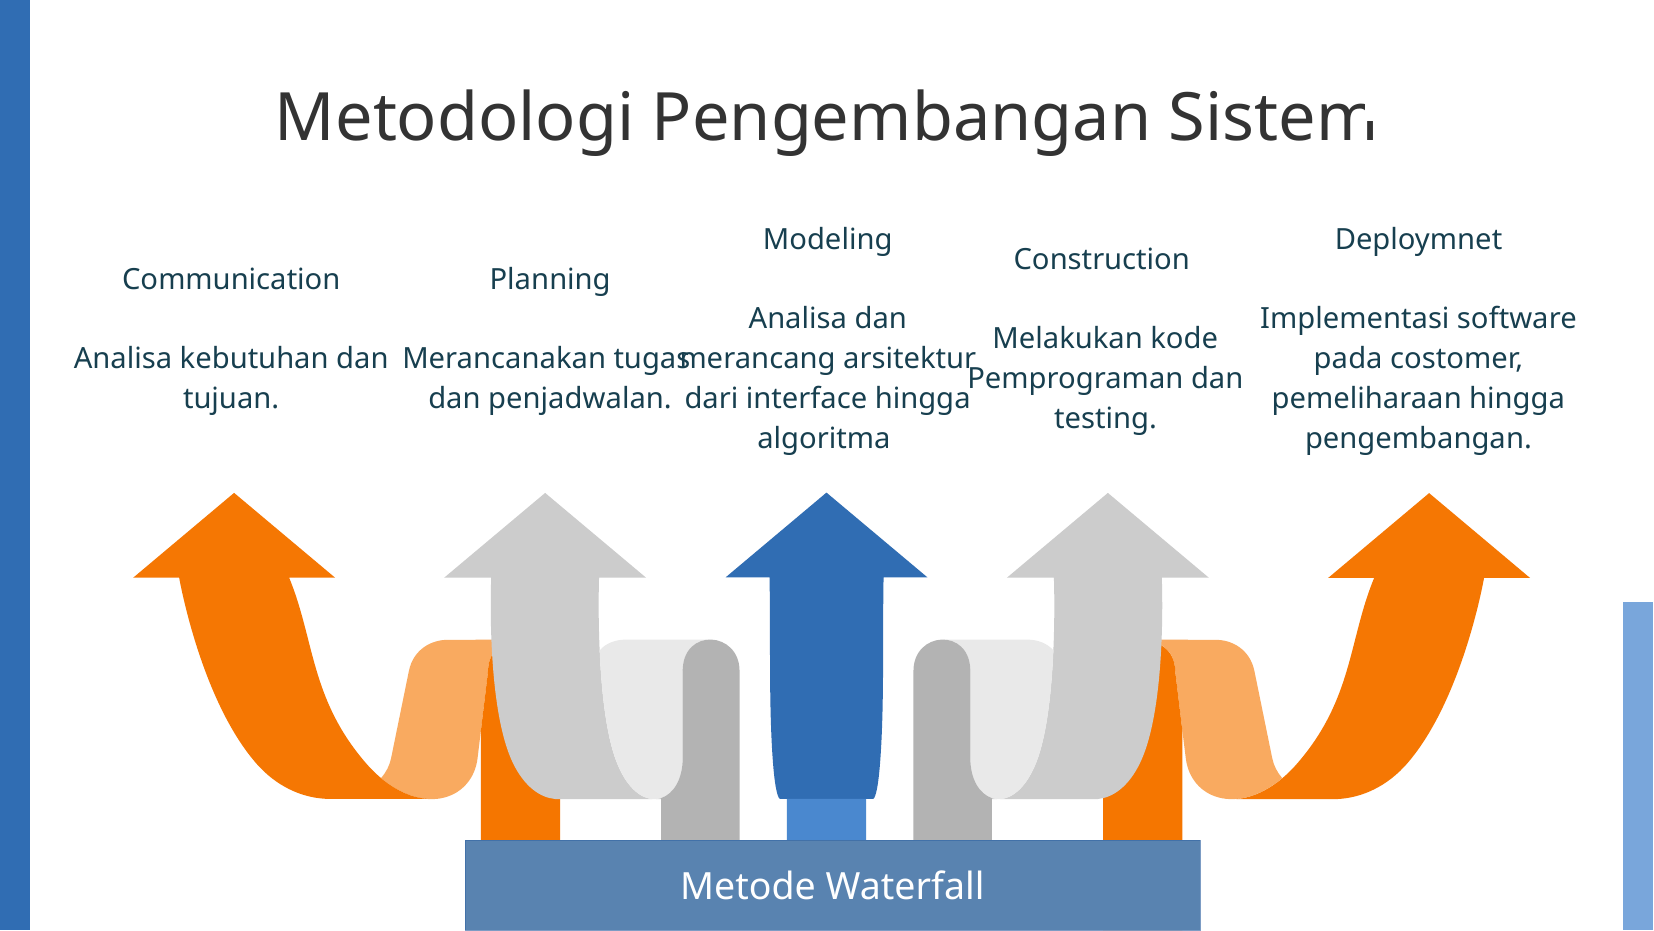

# Metodologi Pengembangan Sistem
Communication
Analisa kebutuhan dan tujuan.
Planning
Merancanakan tugas
dan penjadwalan.
Modeling
Analisa dan merancang arsitektur dari interface hingga algoritma
Construction
Melakukan kode Pemprograman dan testing.
Deploymnet
Implementasi software pada costomer, pemeliharaan hingga pengembangan.
Metode Waterfall